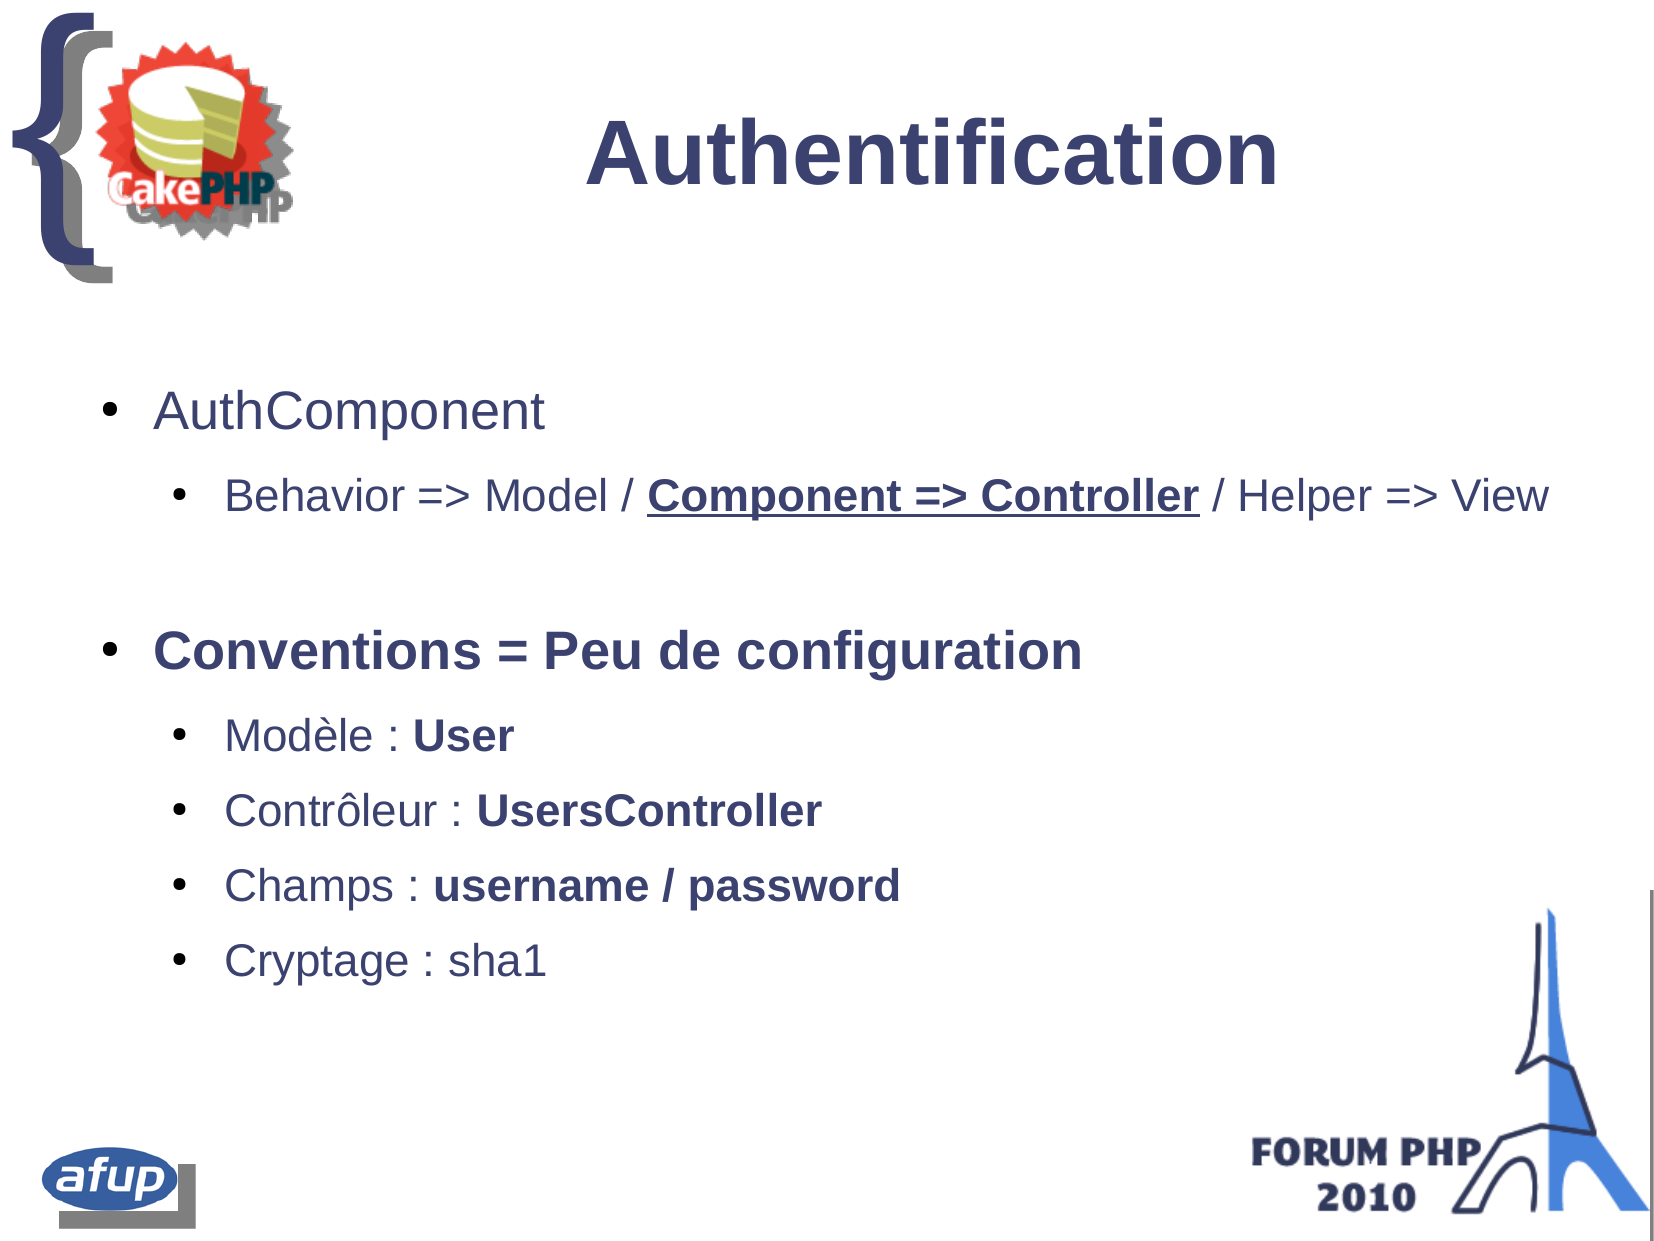

# Authentification
AuthComponent
Behavior => Model / Component => Controller / Helper => View
Conventions = Peu de configuration
Modèle : User
Contrôleur : UsersController
Champs : username / password
Cryptage : sha1